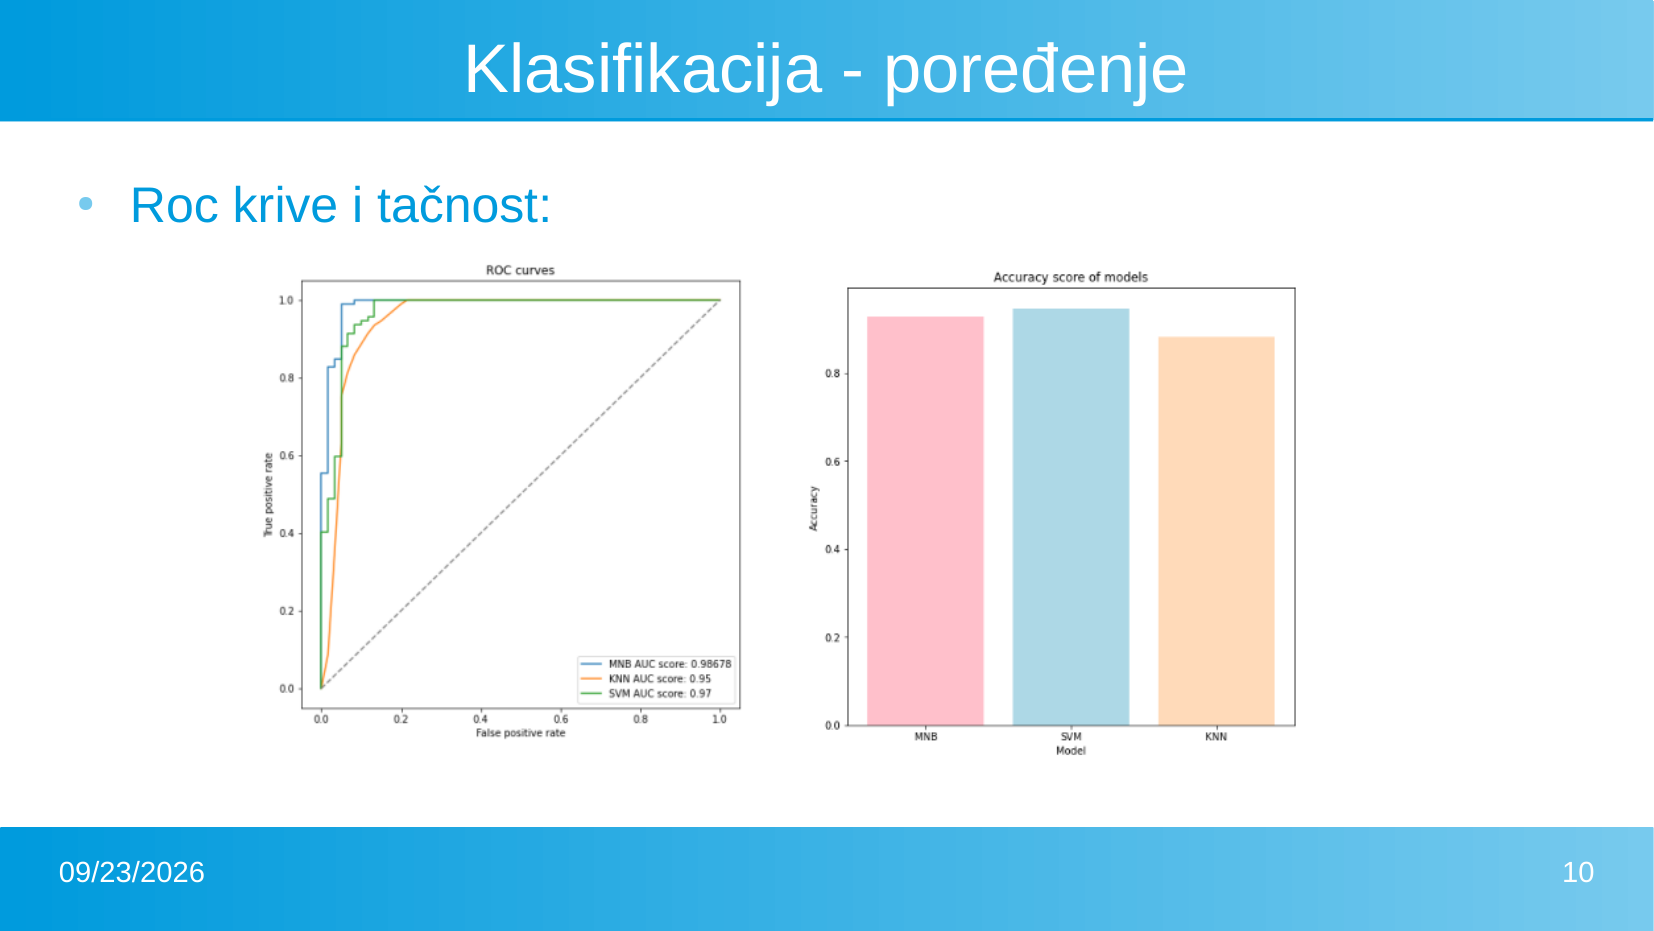

# Klasifikacija - poređenje
Roc krive i tačnost:
10